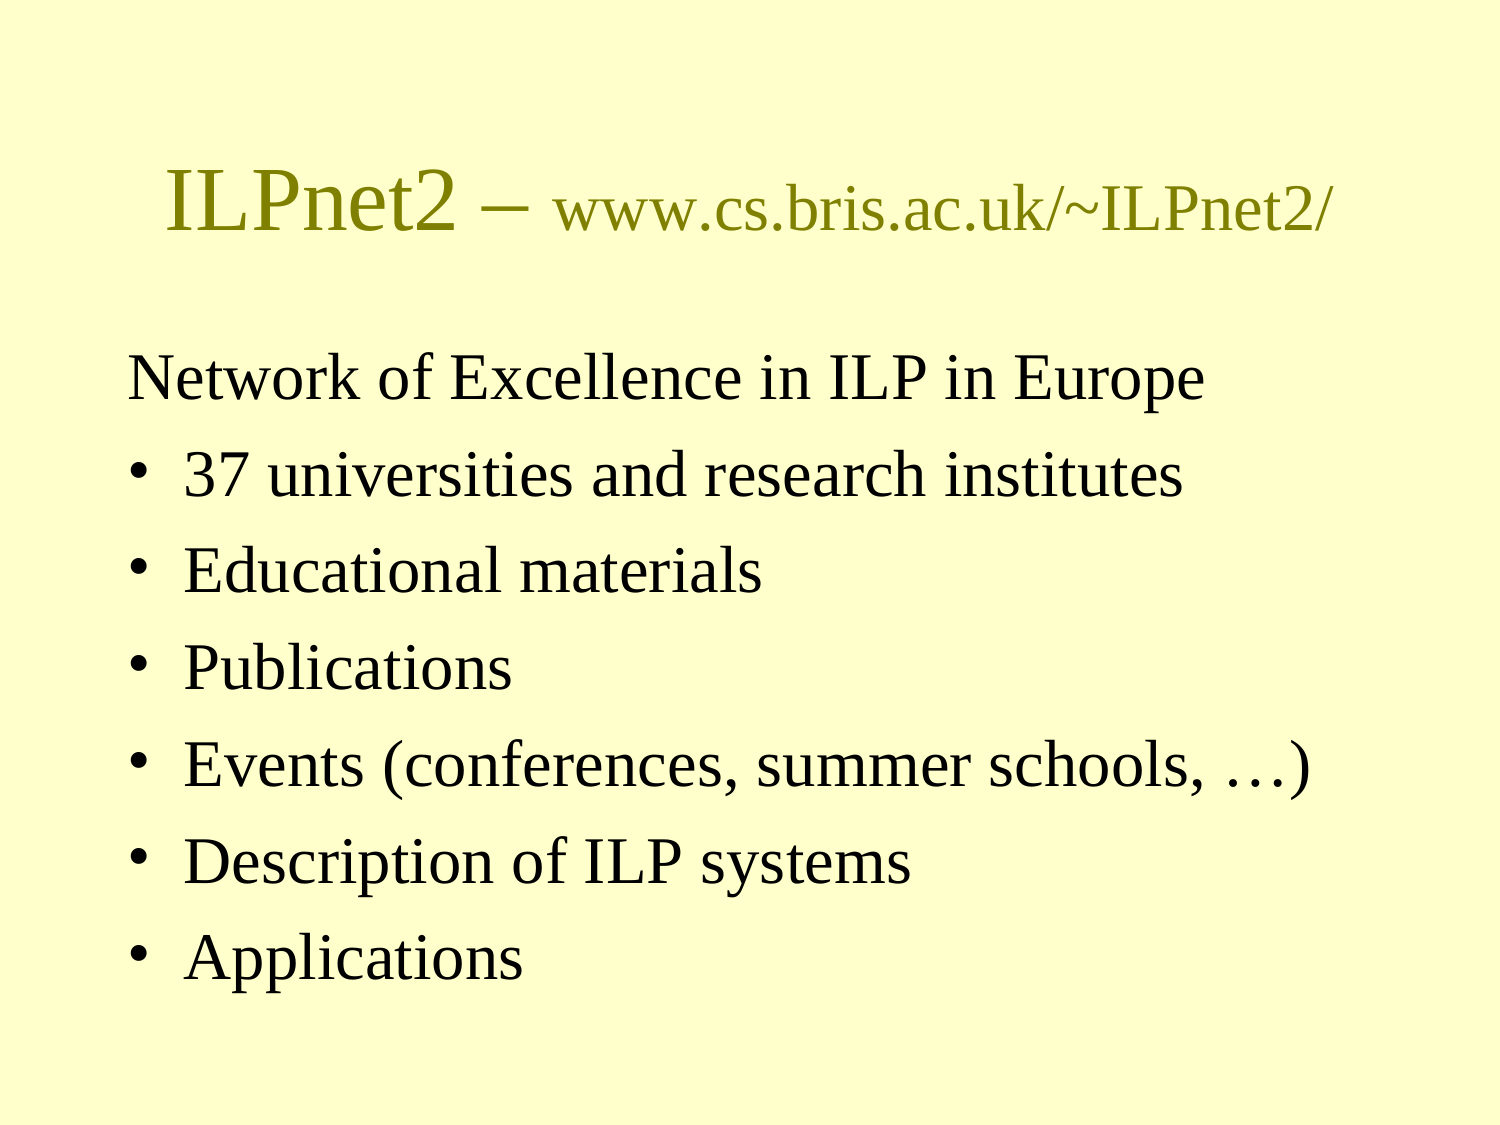

# ILPnet2 – www.cs.bris.ac.uk/~ILPnet2/
Network of Excellence in ILP in Europe
37 universities and research institutes
Educational materials
Publications
Events (conferences, summer schools, …)
Description of ILP systems
Applications